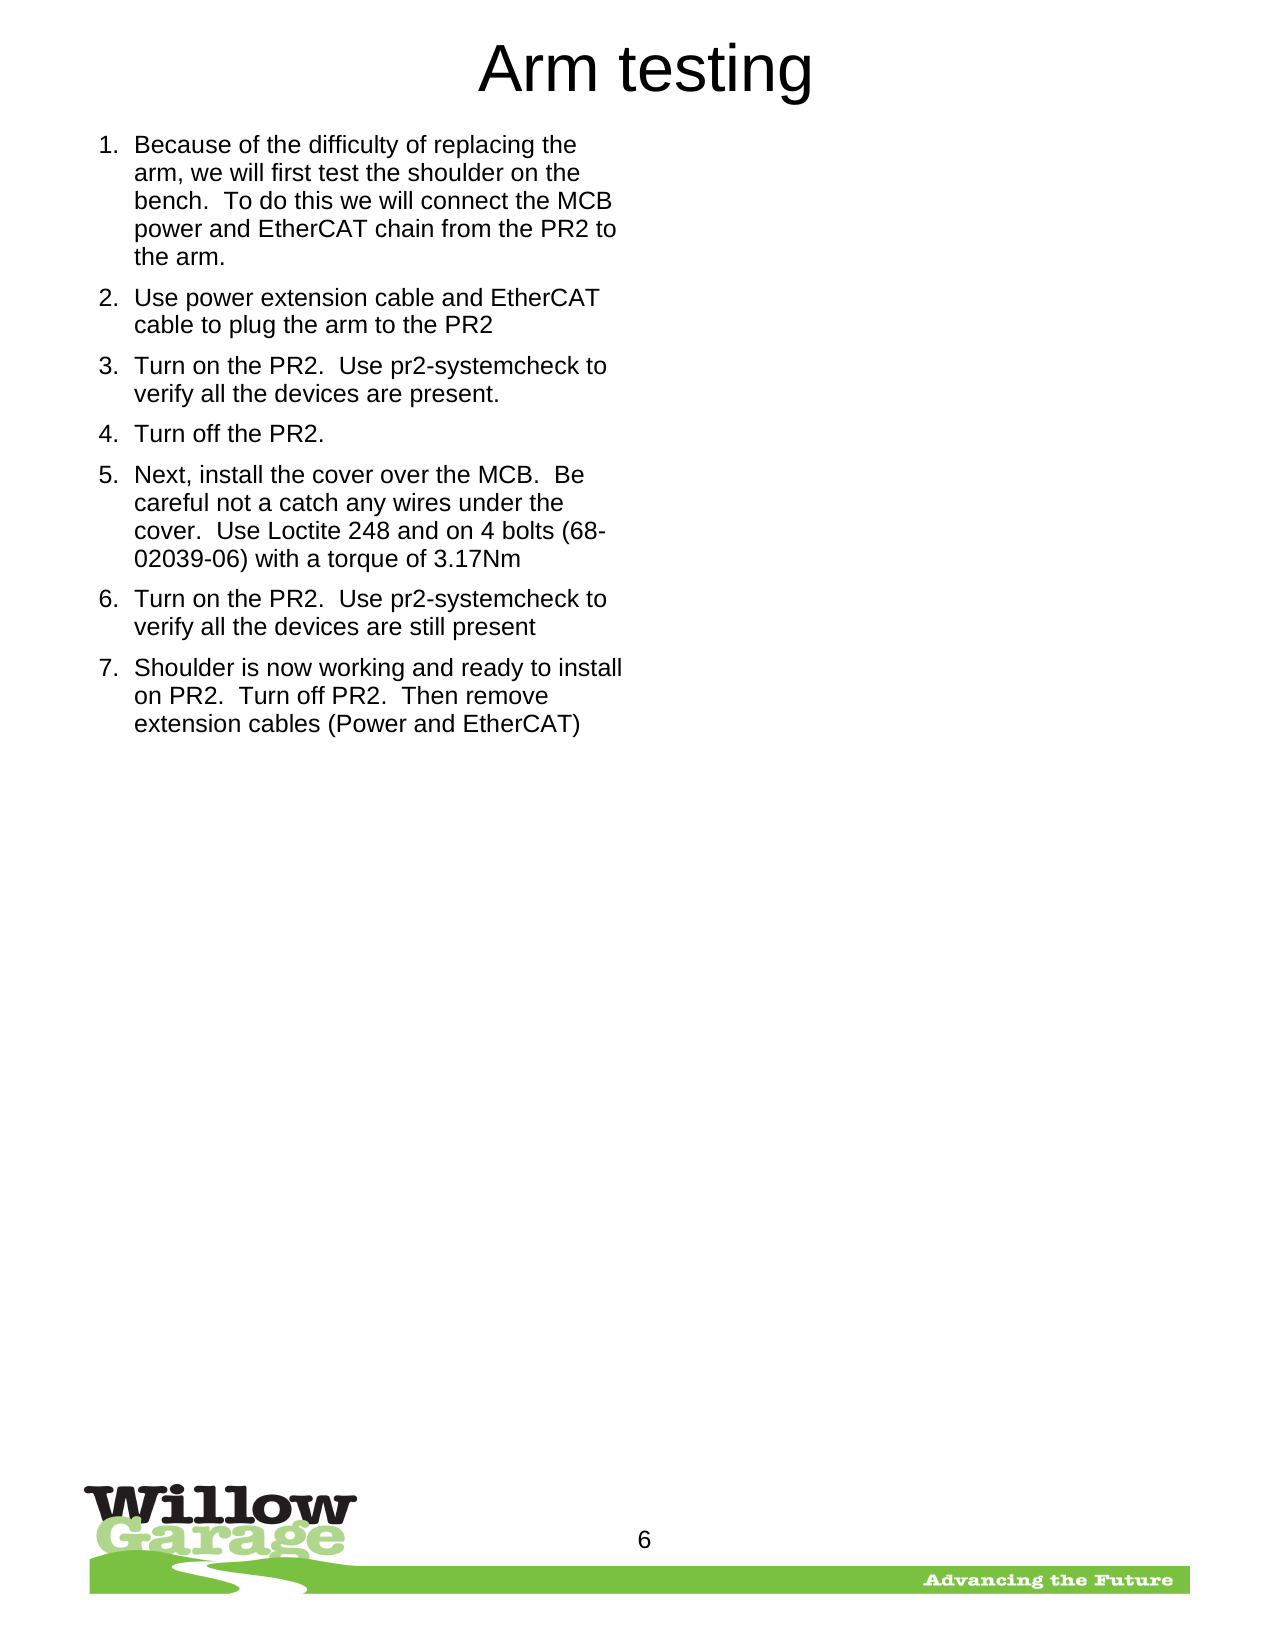

# Arm testing
Because of the difficulty of replacing the arm, we will first test the shoulder on the bench. To do this we will connect the MCB power and EtherCAT chain from the PR2 to the arm.
Use power extension cable and EtherCAT cable to plug the arm to the PR2
Turn on the PR2. Use pr2-systemcheck to verify all the devices are present.
Turn off the PR2.
Next, install the cover over the MCB. Be careful not a catch any wires under the cover. Use Loctite 248 and on 4 bolts (68-02039-06) with a torque of 3.17Nm
Turn on the PR2. Use pr2-systemcheck to verify all the devices are still present
Shoulder is now working and ready to install on PR2. Turn off PR2. Then remove extension cables (Power and EtherCAT)
6